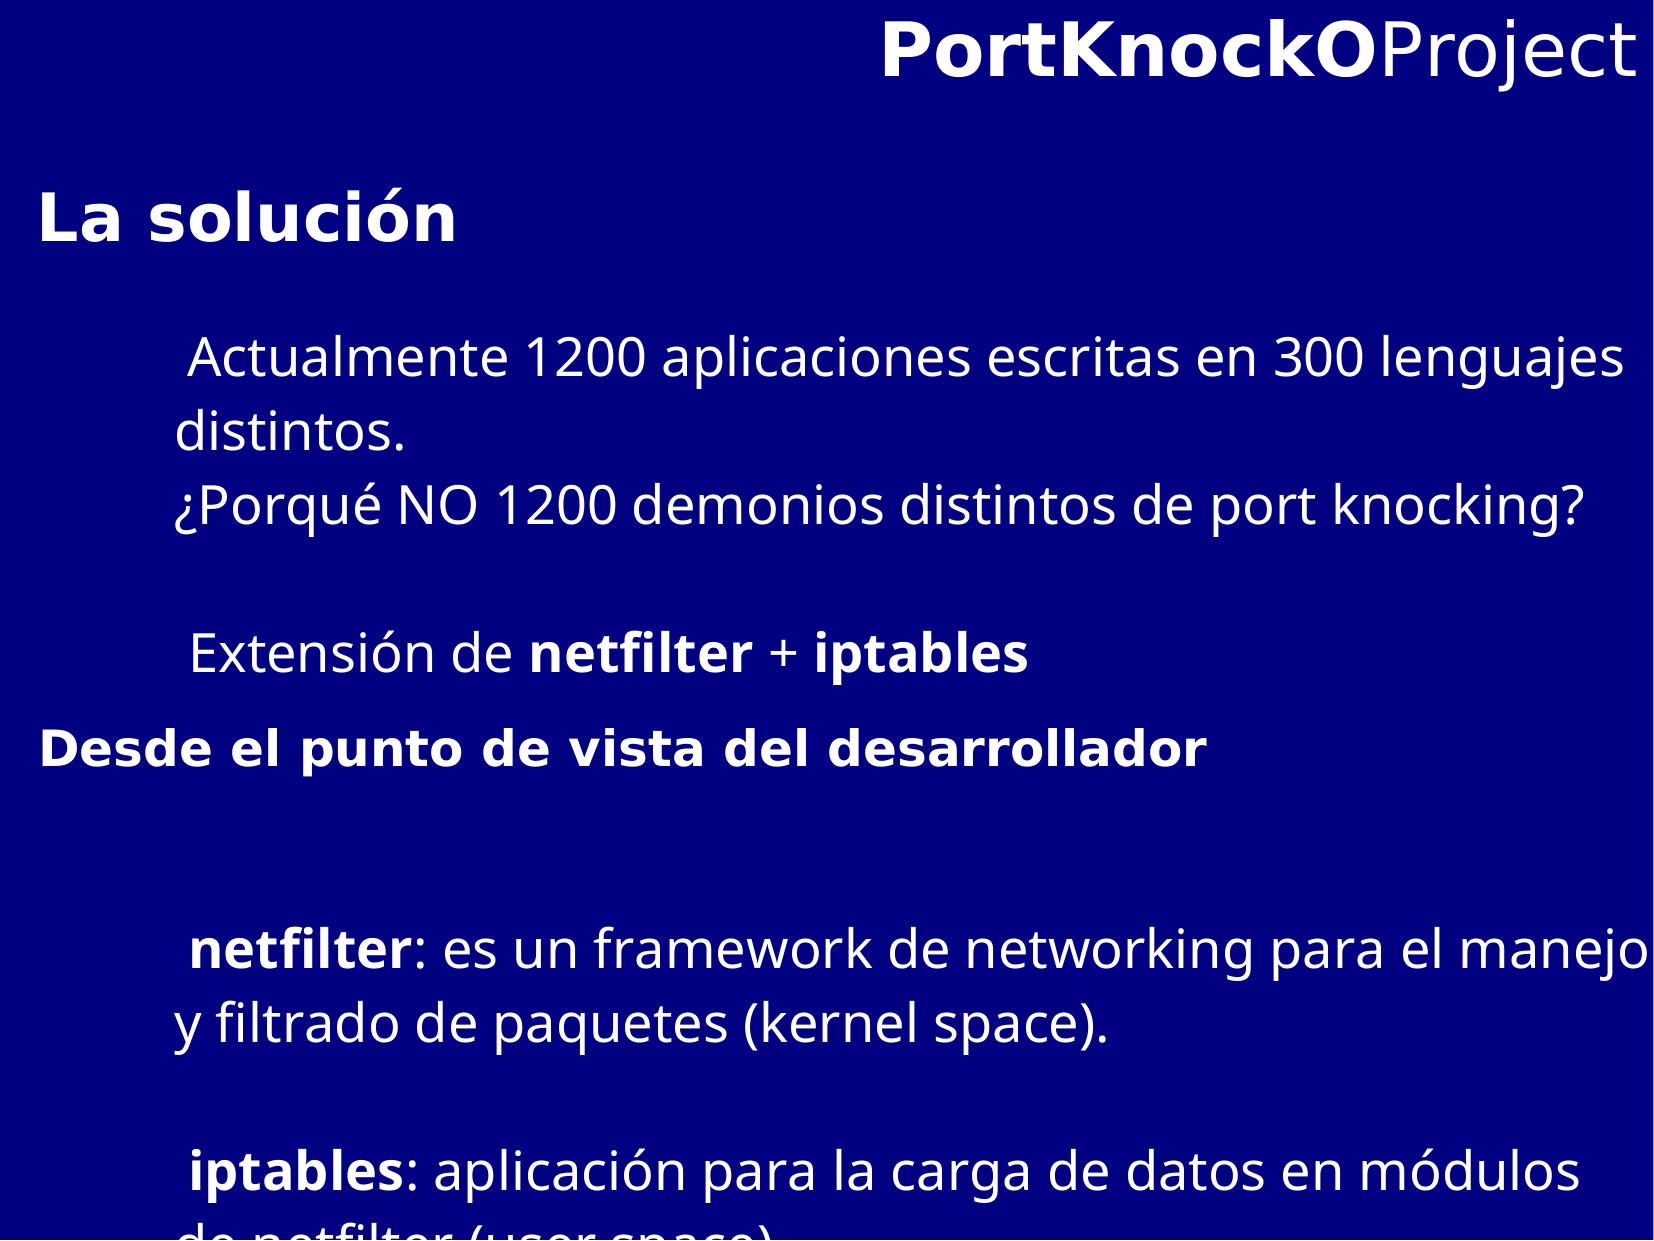

PortKnockOProject
La solución
 Actualmente 1200 aplicaciones escritas en 300 lenguajes
distintos.
¿Porqué NO 1200 demonios distintos de port knocking?
 Extensión de netfilter + iptables
 netfilter: es un framework de networking para el manejo
y filtrado de paquetes (kernel space).
 iptables: aplicación para la carga de datos en módulos
de netfilter (user space).
Desde el punto de vista del desarrollador